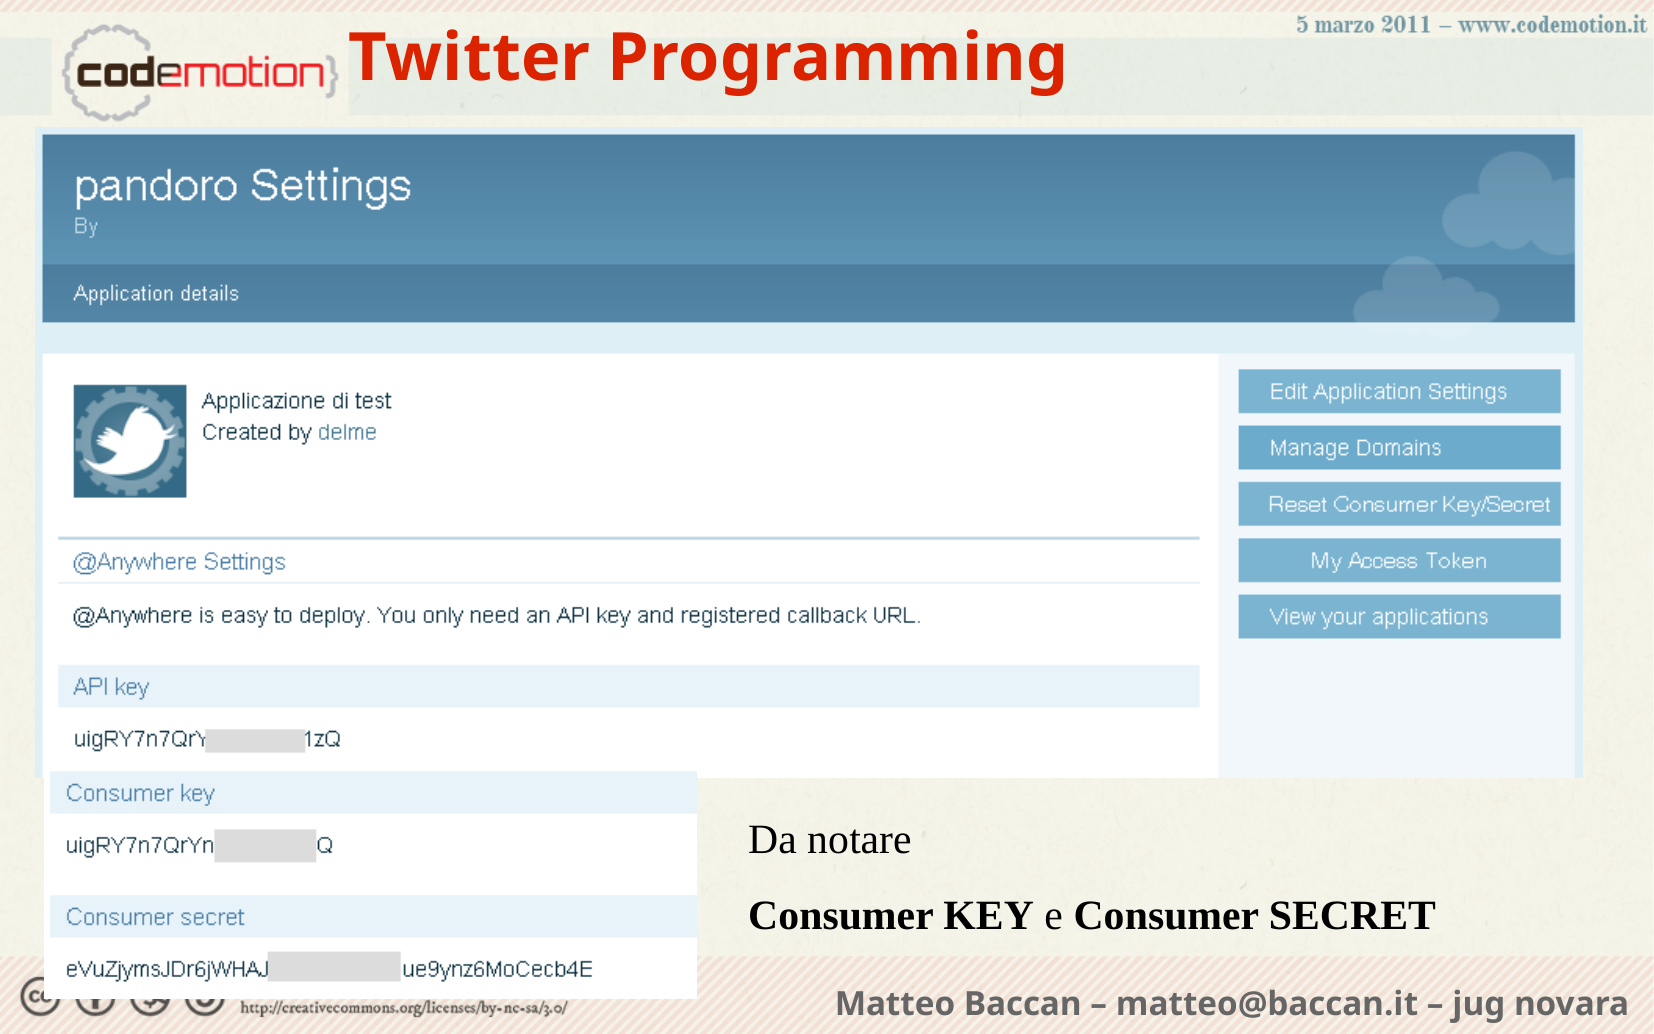

# Twitter Programming
Da notare
Consumer KEY e Consumer SECRET
27
Twitter Programming - Matteo Baccan - matteo@baccan.it